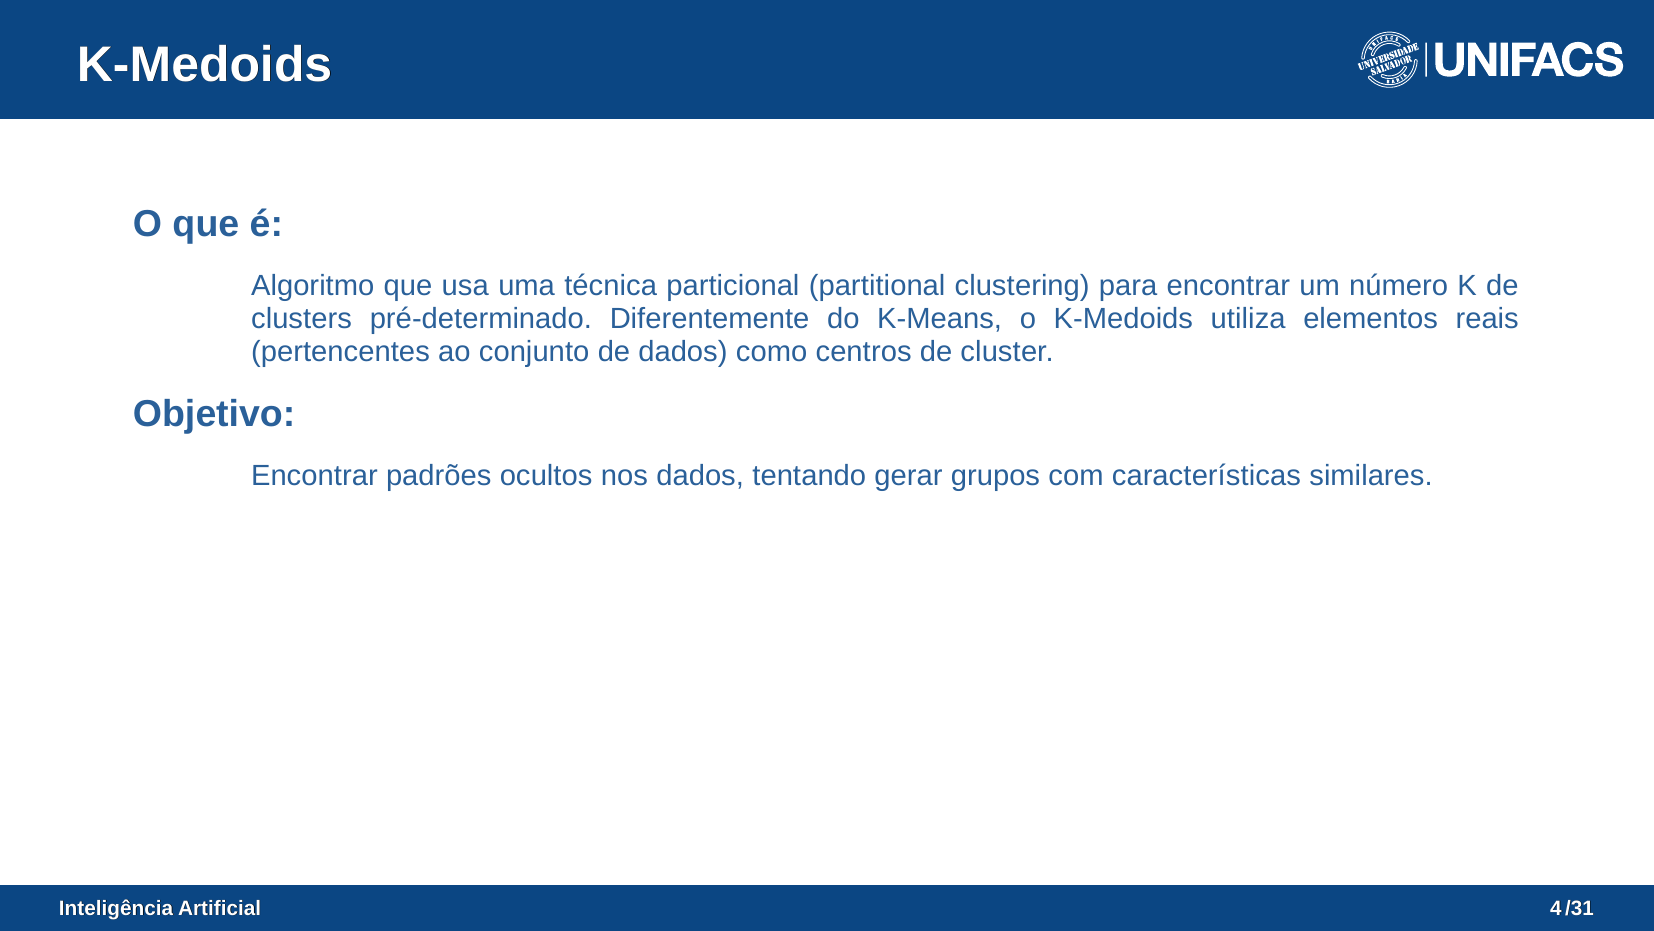

K-Medoids
O que é:
Algoritmo que usa uma técnica particional (partitional clustering) para encontrar um número K de clusters pré-determinado. Diferentemente do K-Means, o K-Medoids utiliza elementos reais (pertencentes ao conjunto de dados) como centros de cluster.
Objetivo:
Encontrar padrões ocultos nos dados, tentando gerar grupos com características similares.